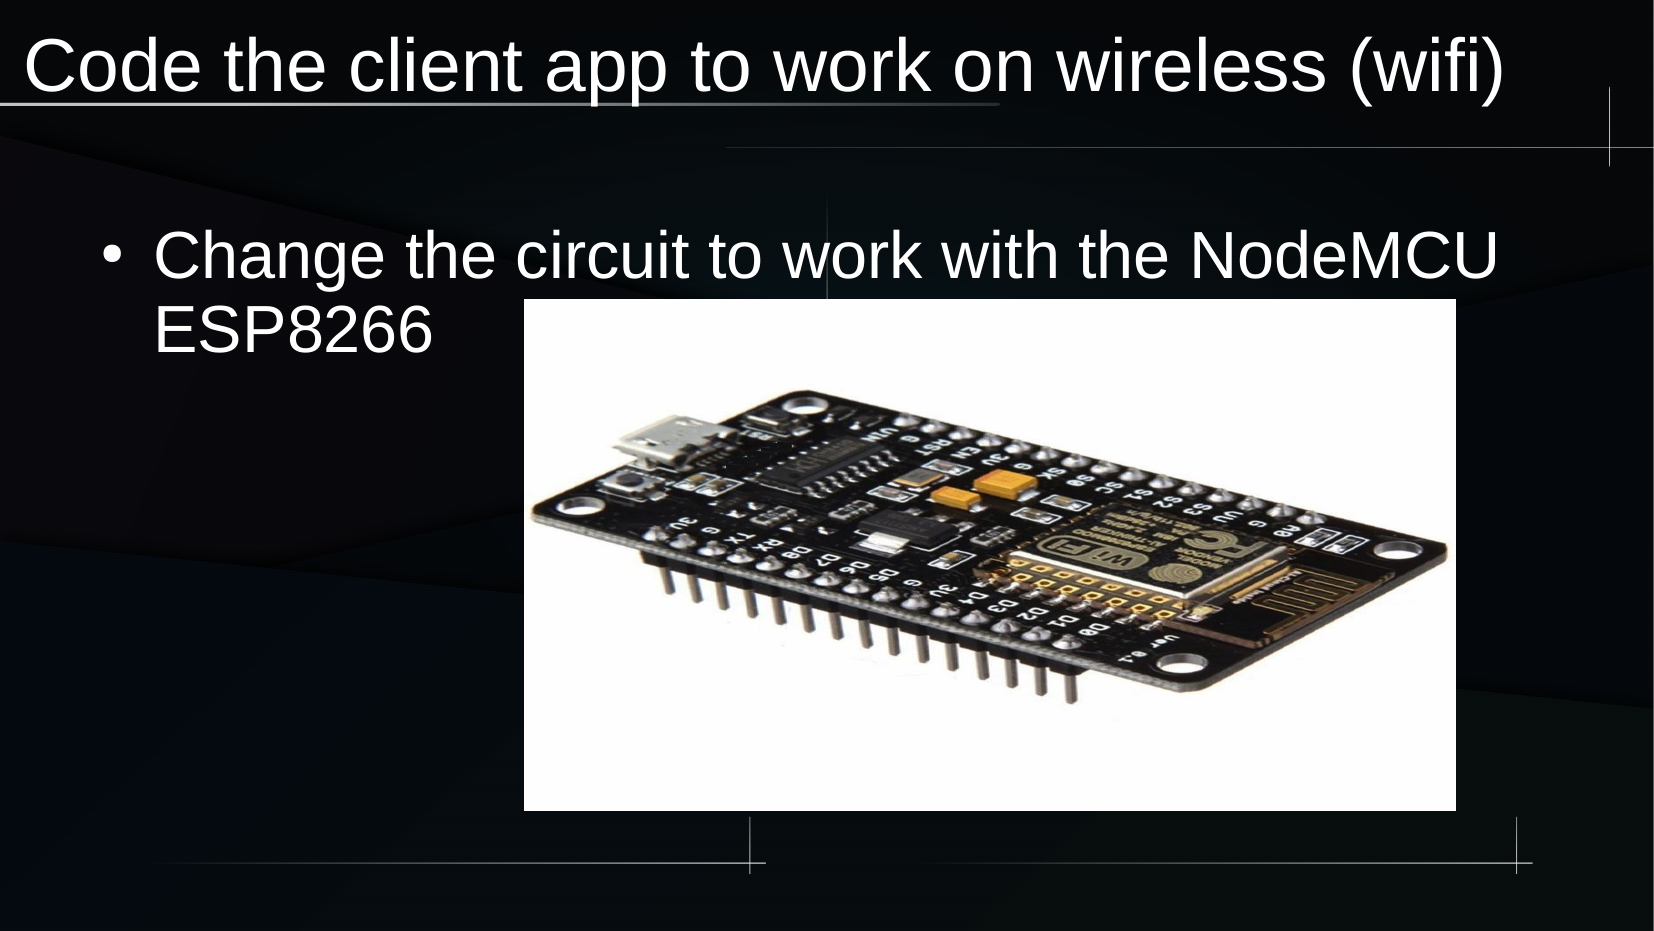

# Code the client app to work on wireless (wifi)
Change the circuit to work with the NodeMCU ESP8266